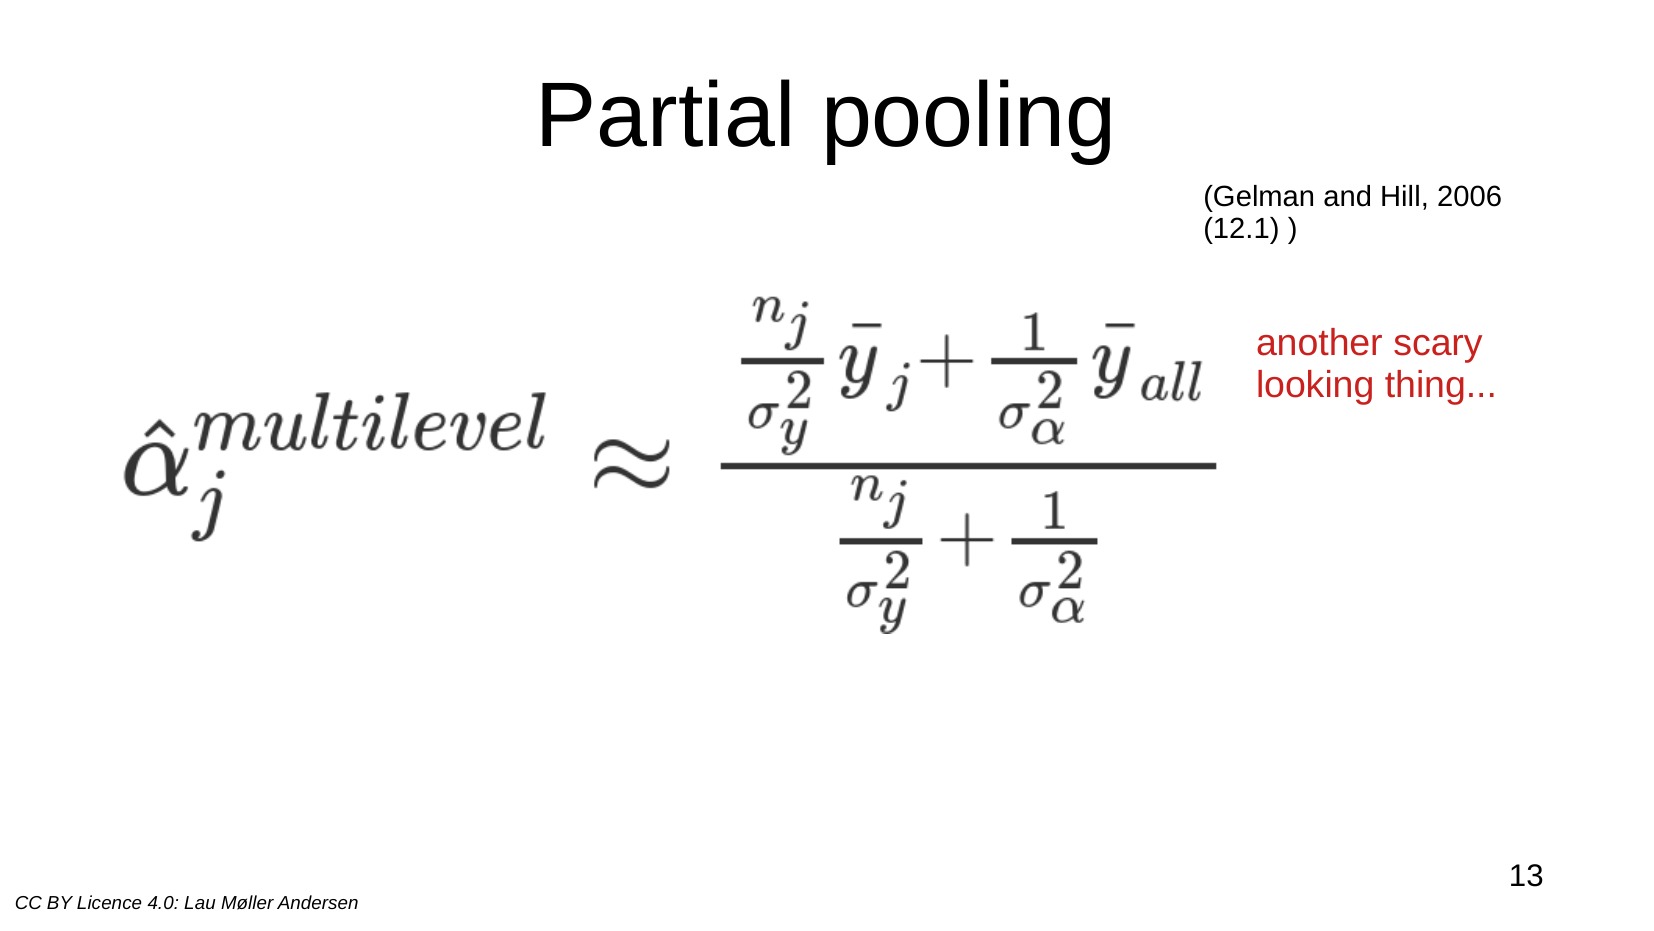

# Partial pooling
(Gelman and Hill, 2006 (12.1) )
another scary looking thing...
CC BY Licence 4.0: Lau Møller Andersen